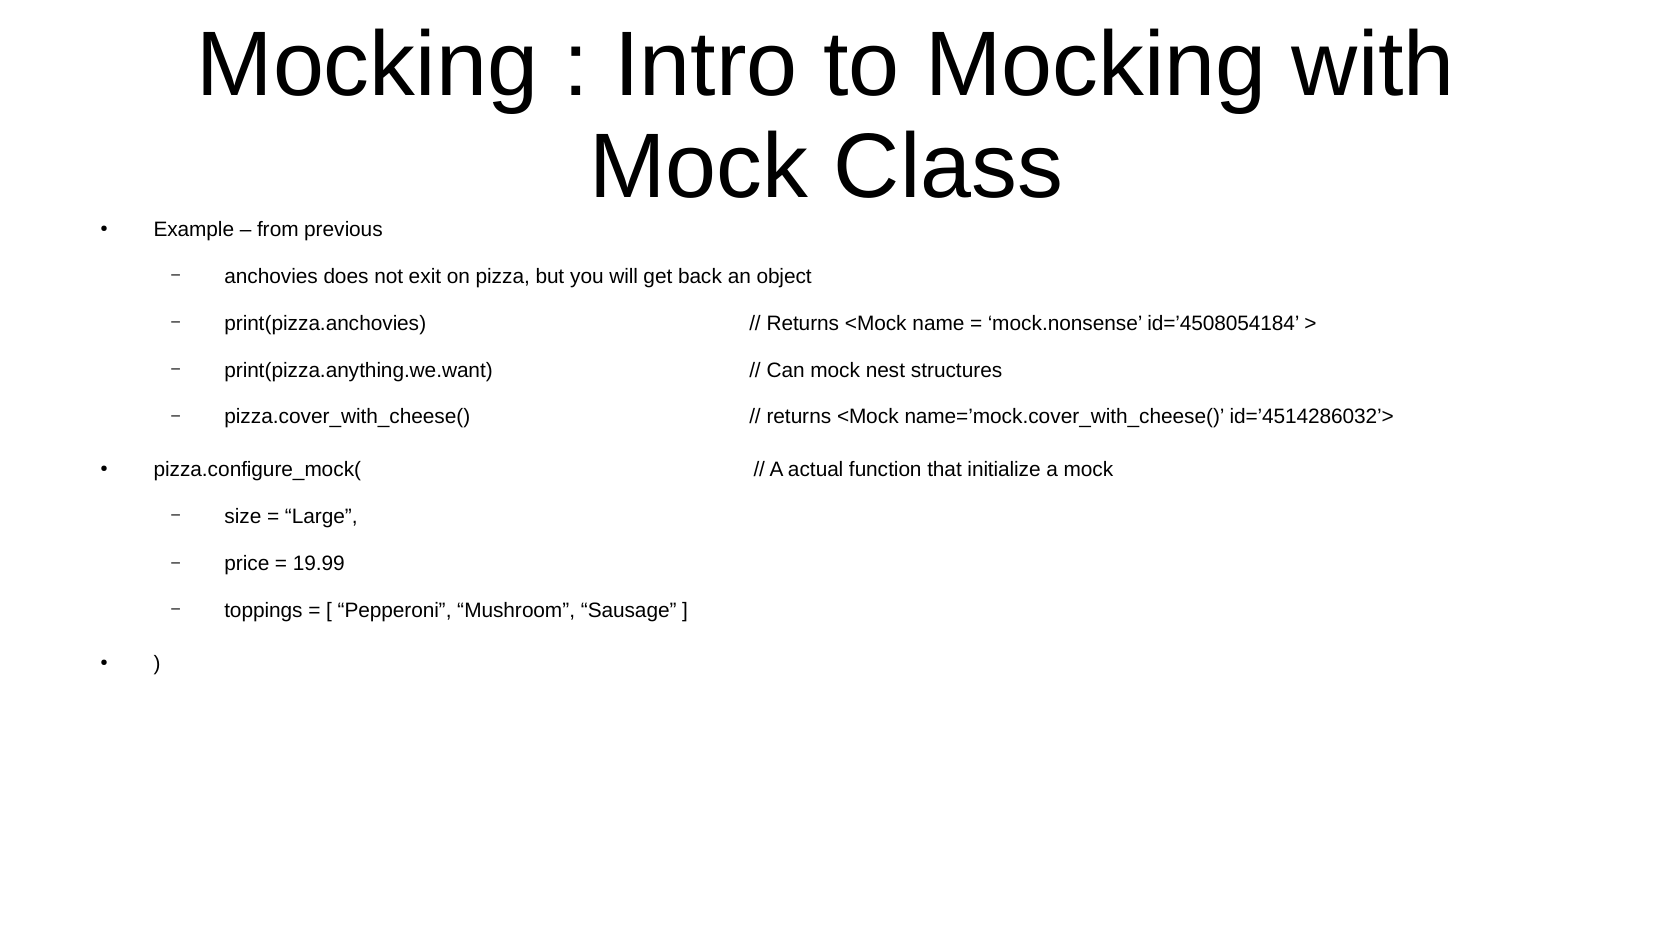

# Mocking : Intro to Mocking with Mock Class
Example – from previous
anchovies does not exit on pizza, but you will get back an object
print(pizza.anchovies)					// Returns <Mock name = ‘mock.nonsense’ id=’4508054184’ >
print(pizza.anything.we.want)				// Can mock nest structures
pizza.cover_with_cheese()				// returns <Mock name=’mock.cover_with_cheese()’ id=’4514286032’>
pizza.configure_mock(						// A actual function that initialize a mock
size = “Large”,
price = 19.99
toppings = [ “Pepperoni”, “Mushroom”, “Sausage” ]
)